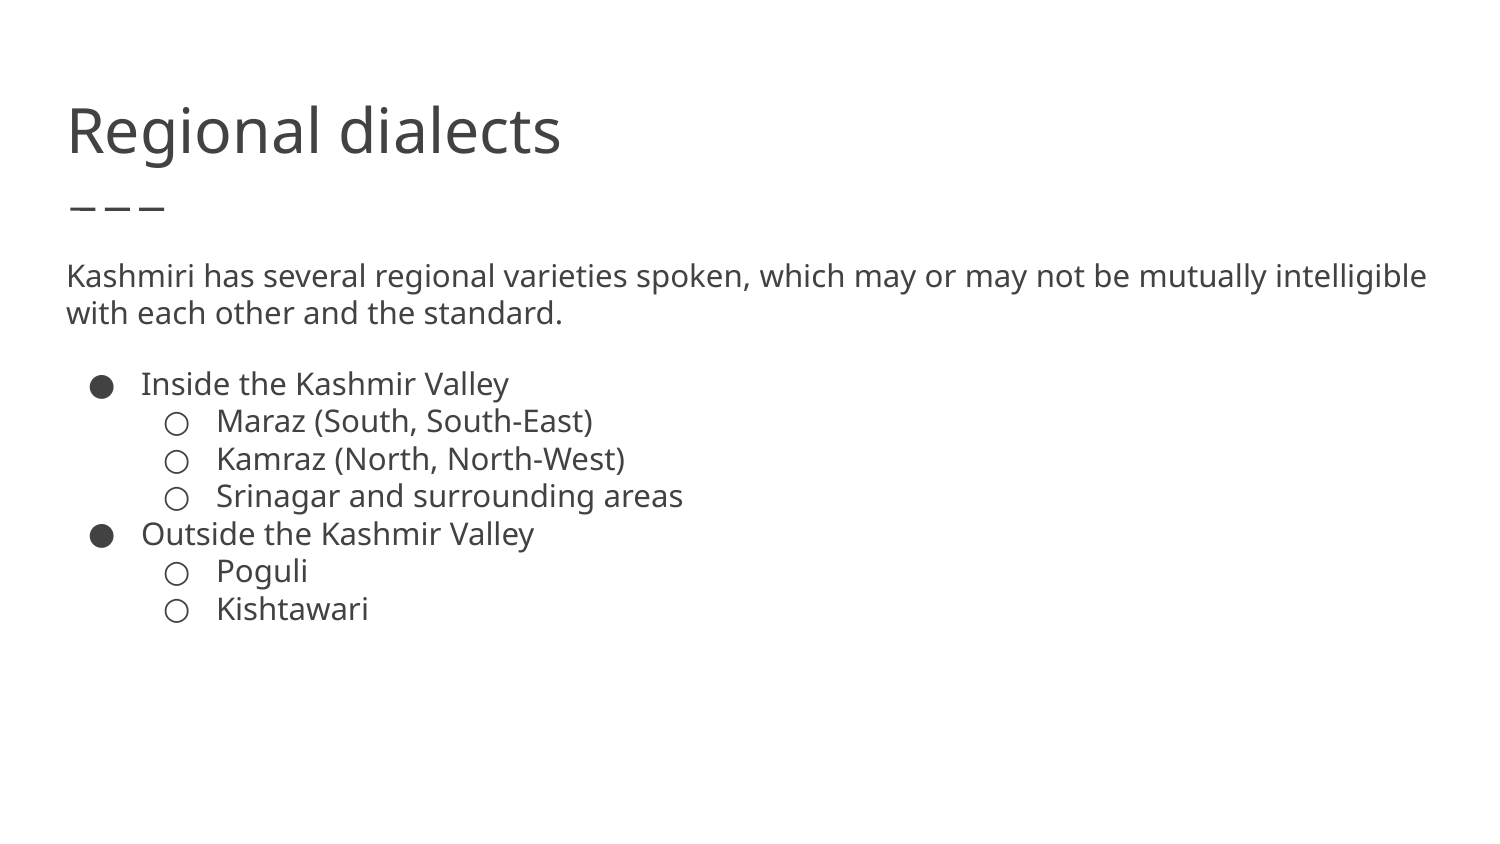

# Regional dialects
Kashmiri has several regional varieties spoken, which may or may not be mutually intelligible with each other and the standard.
Inside the Kashmir Valley
Maraz (South, South-East)
Kamraz (North, North-West)
Srinagar and surrounding areas
Outside the Kashmir Valley
Poguli
Kishtawari